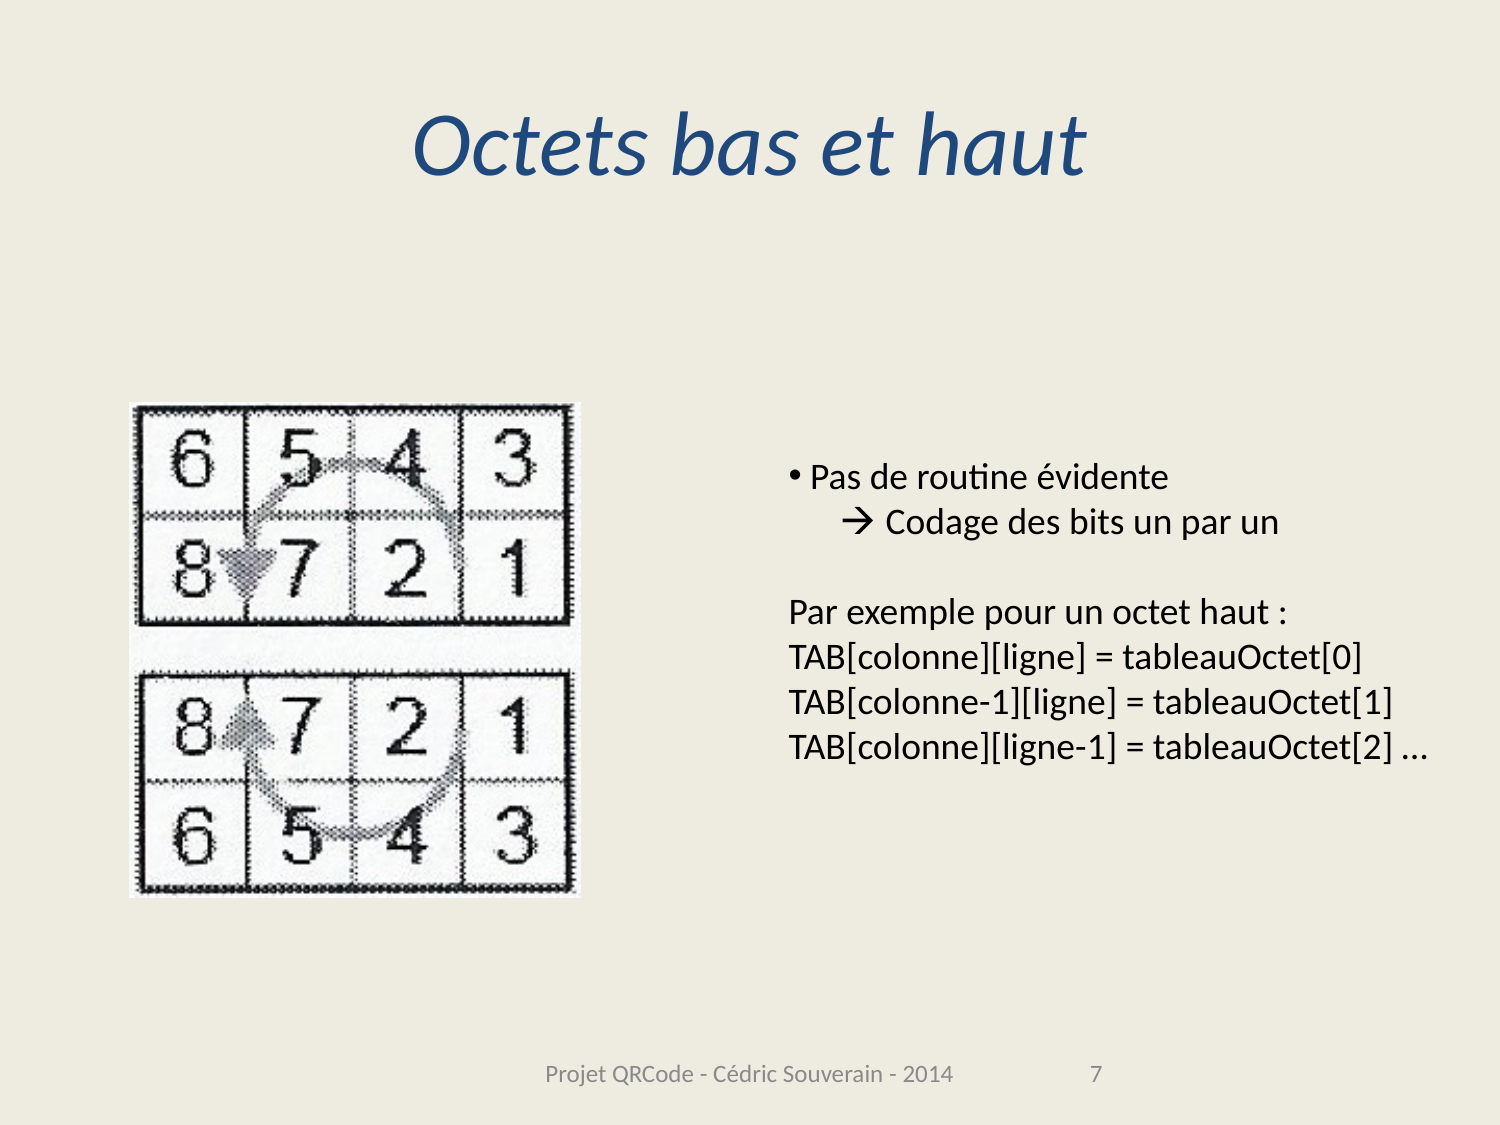

# Octets bas et haut
 Pas de routine évidente
  Codage des bits un par un
Par exemple pour un octet haut :
TAB[colonne][ligne] = tableauOctet[0]
TAB[colonne-1][ligne] = tableauOctet[1]
TAB[colonne][ligne-1] = tableauOctet[2] …
Projet QRCode - Cédric Souverain - 2014